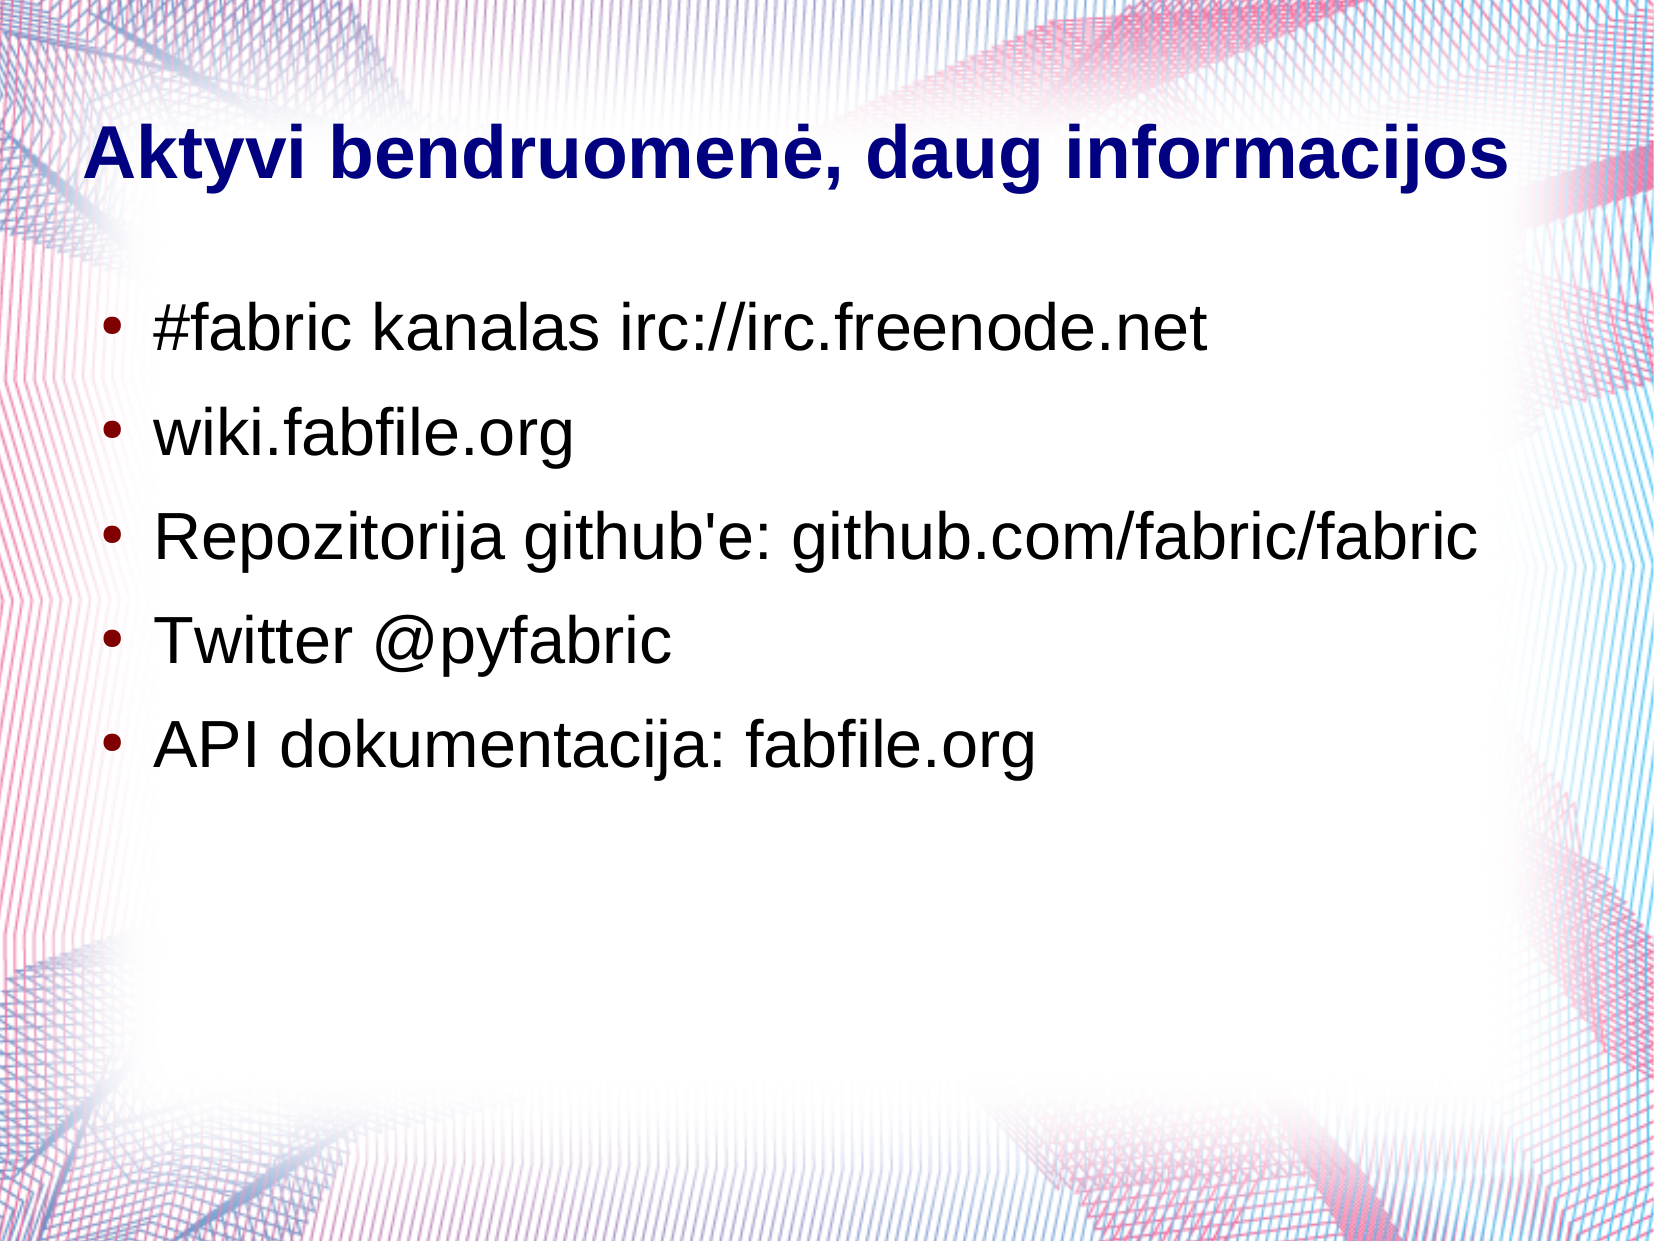

# Aktyvi bendruomenė, daug informacijos
#fabric kanalas irc://irc.freenode.net
wiki.fabfile.org
Repozitorija github'e: github.com/fabric/fabric
Twitter @pyfabric
API dokumentacija: fabfile.org